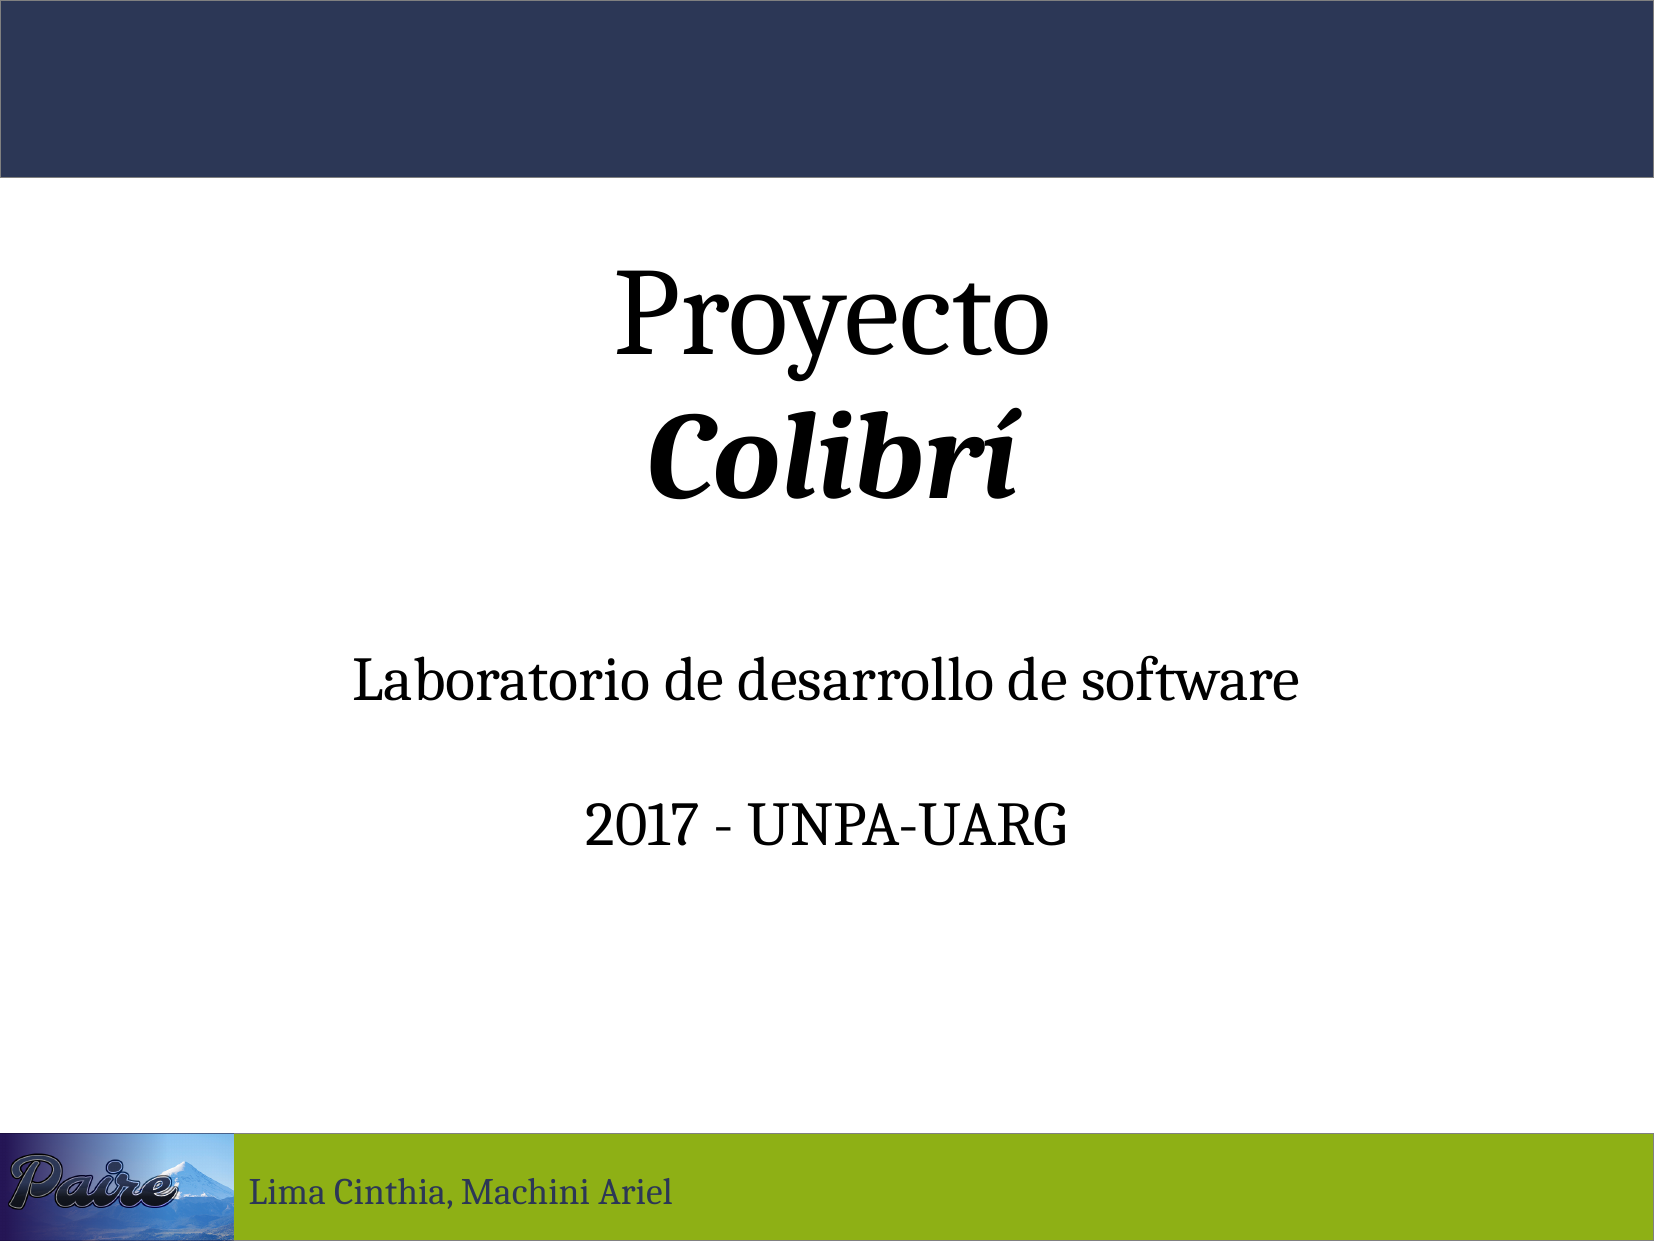

Proyecto
Colibrí
Laboratorio de desarrollo de software
2017 - UNPA-UARG
Lima Cinthia, Machini Ariel